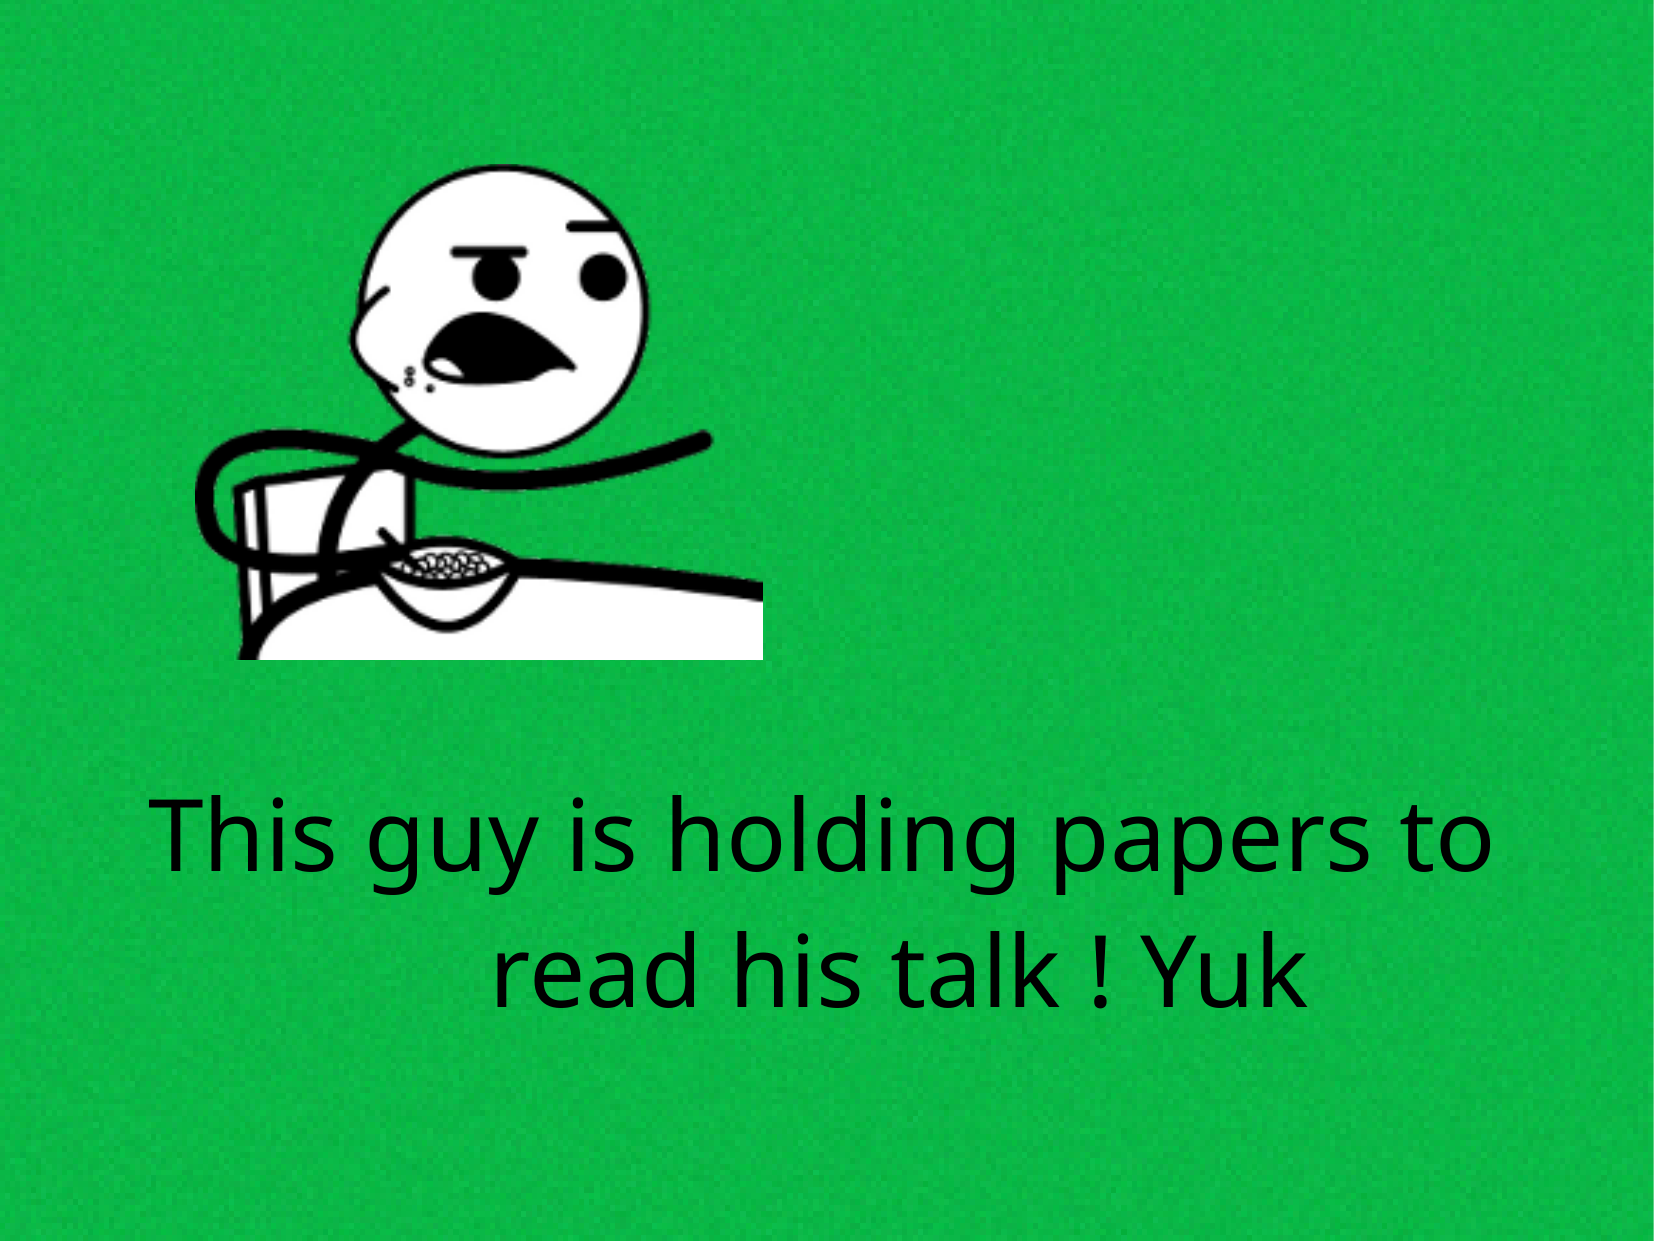

# This guy is holding papers to read his talk ! Yuk